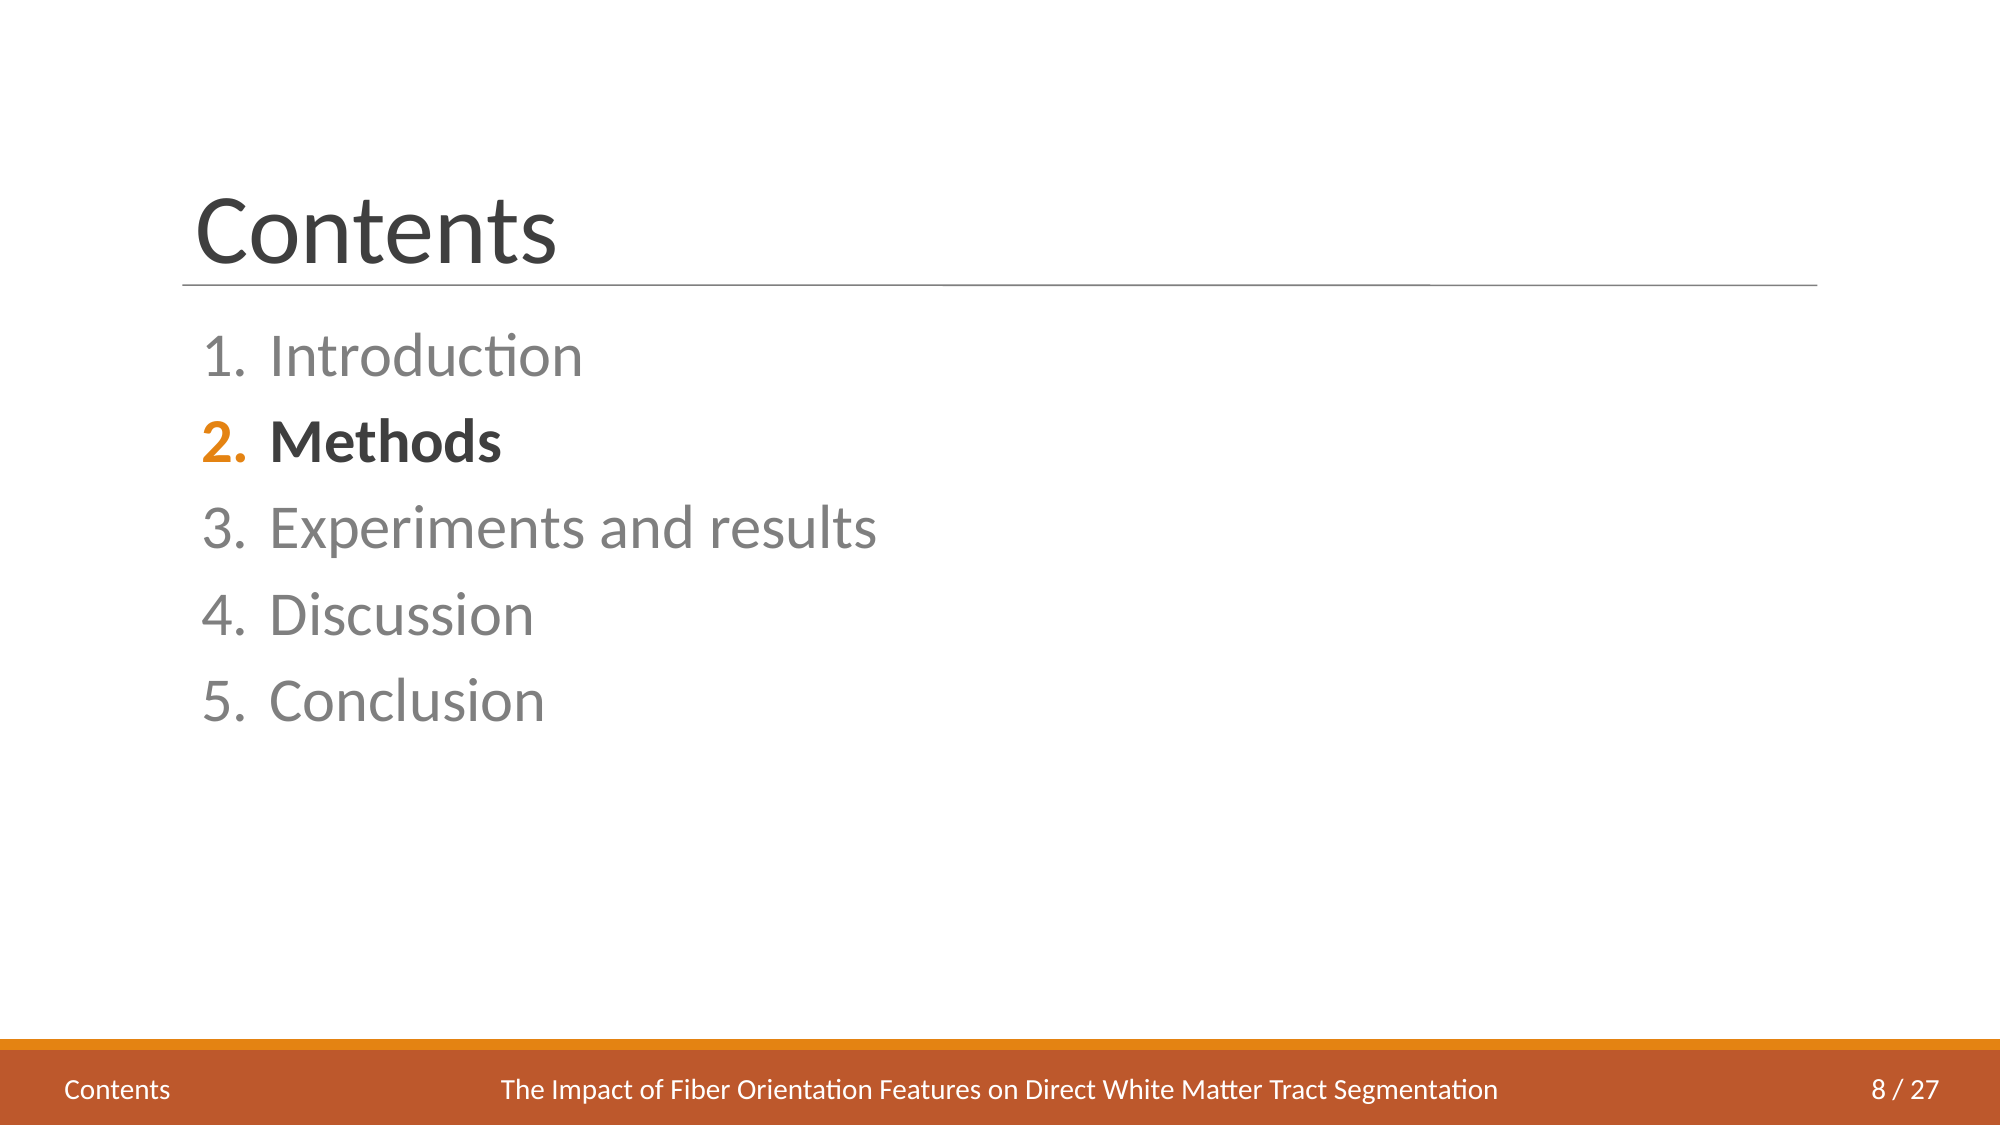

# Contents
Introduction
Methods
Experiments and results
Discussion
Conclusion
Contents
The Impact of Fiber Orientation Features on Direct White Matter Tract Segmentation